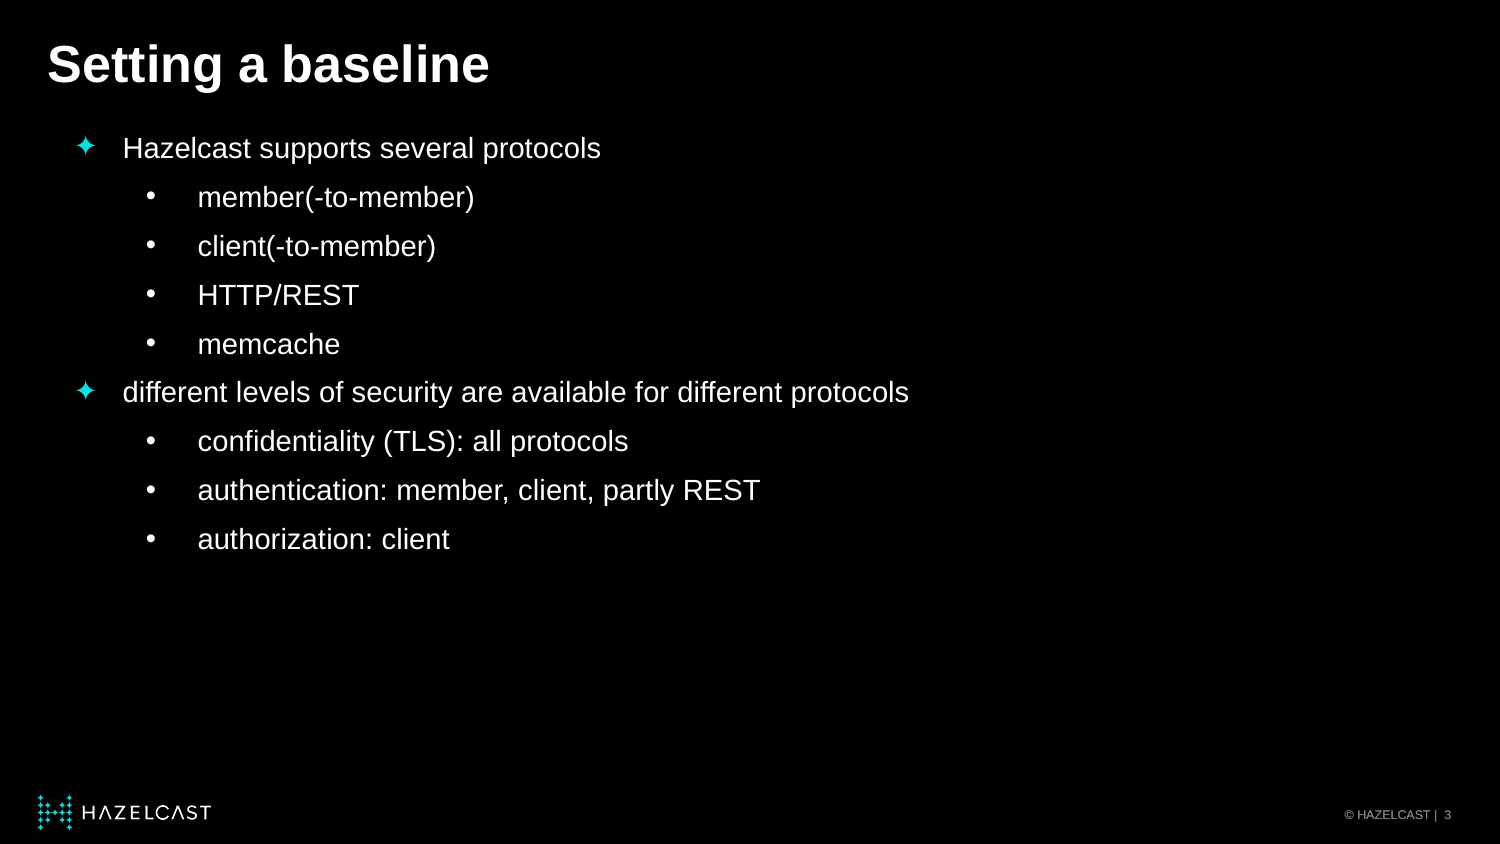

# Setting a baseline
Hazelcast supports several protocols
member(-to-member)
client(-to-member)
HTTP/REST
memcache
different levels of security are available for different protocols
confidentiality (TLS): all protocols
authentication: member, client, partly REST
authorization: client